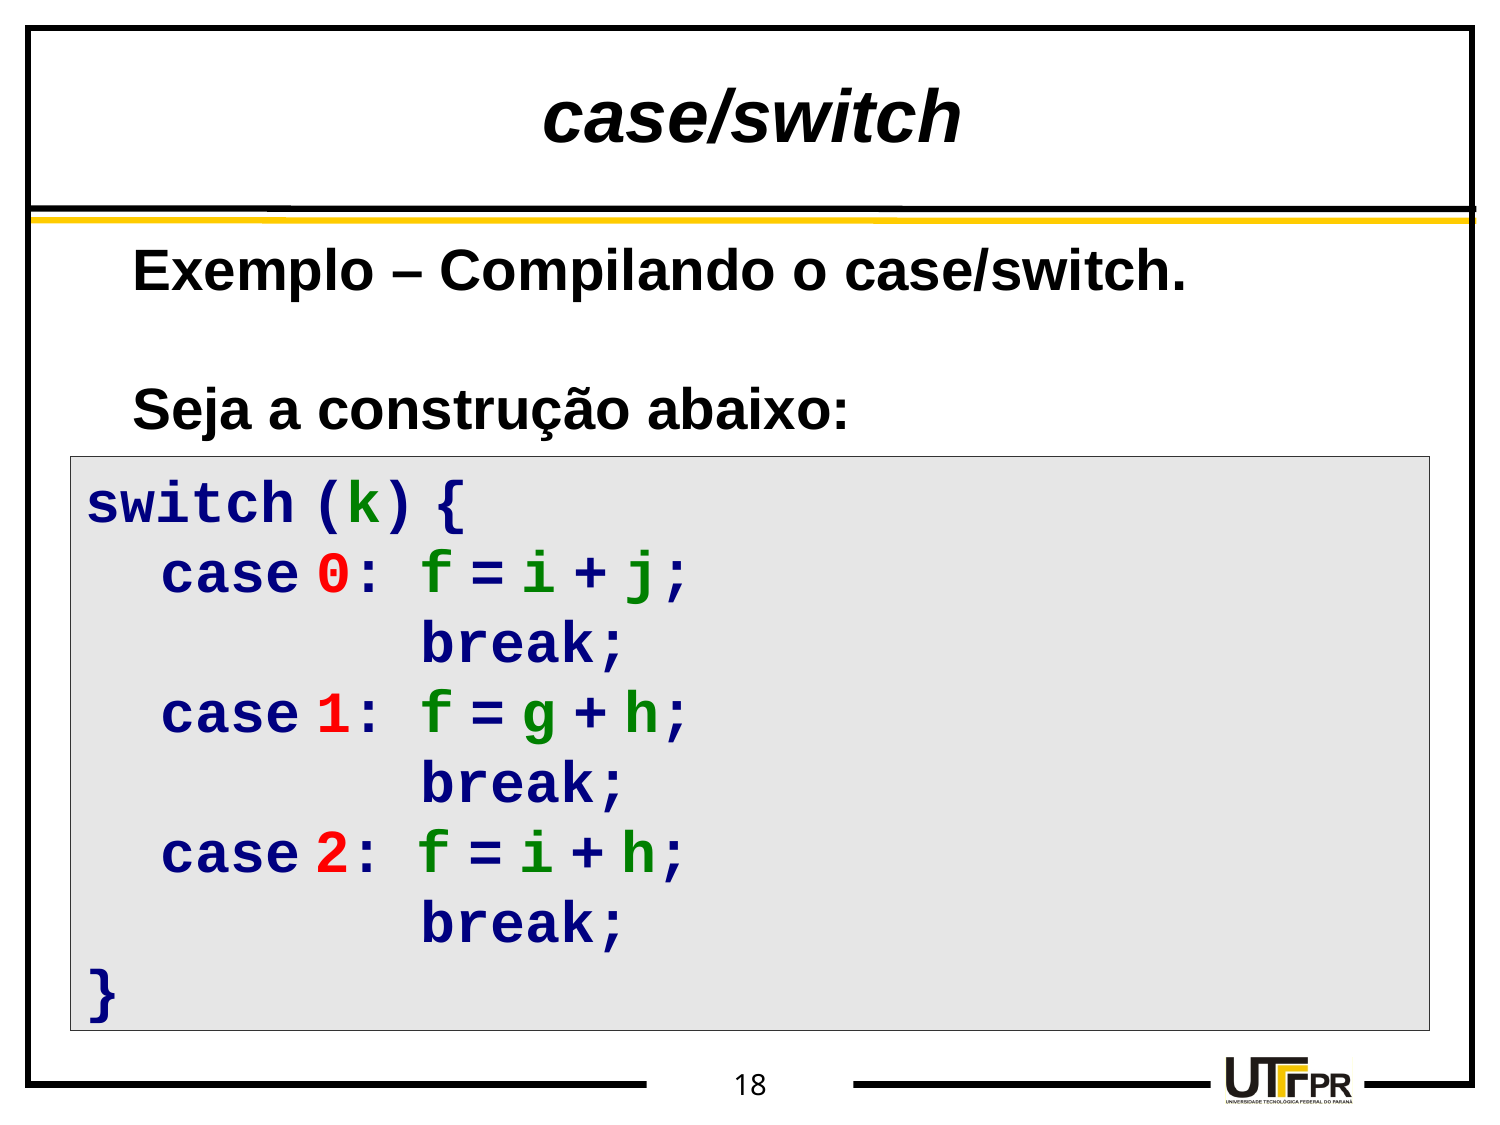

#
case/switch
Exemplo – Compilando o case/switch.
Seja a construção abaixo:
switch (k) {
case 0: f = i + j;
 break;
case 1: f = g + h;
 break;
case 2: f = i + h;
 break;
}